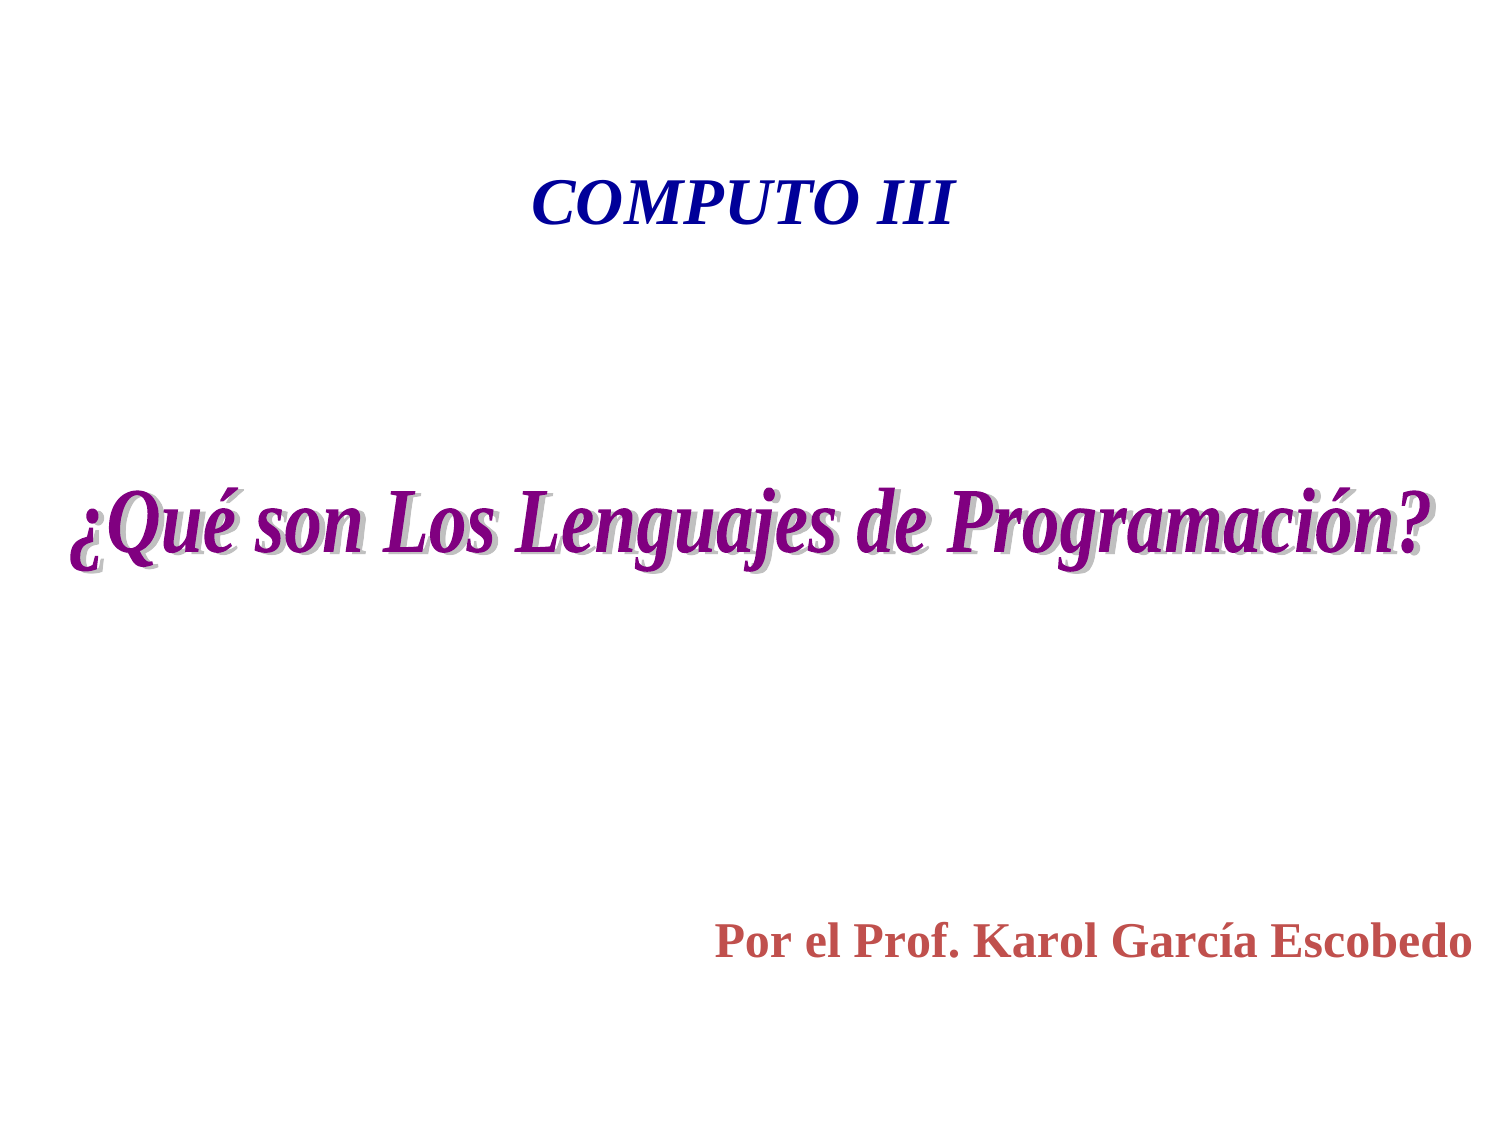

COMPUTO III
¿Qué son Los Lenguajes de Programación?
Por el Prof. Karol García Escobedo